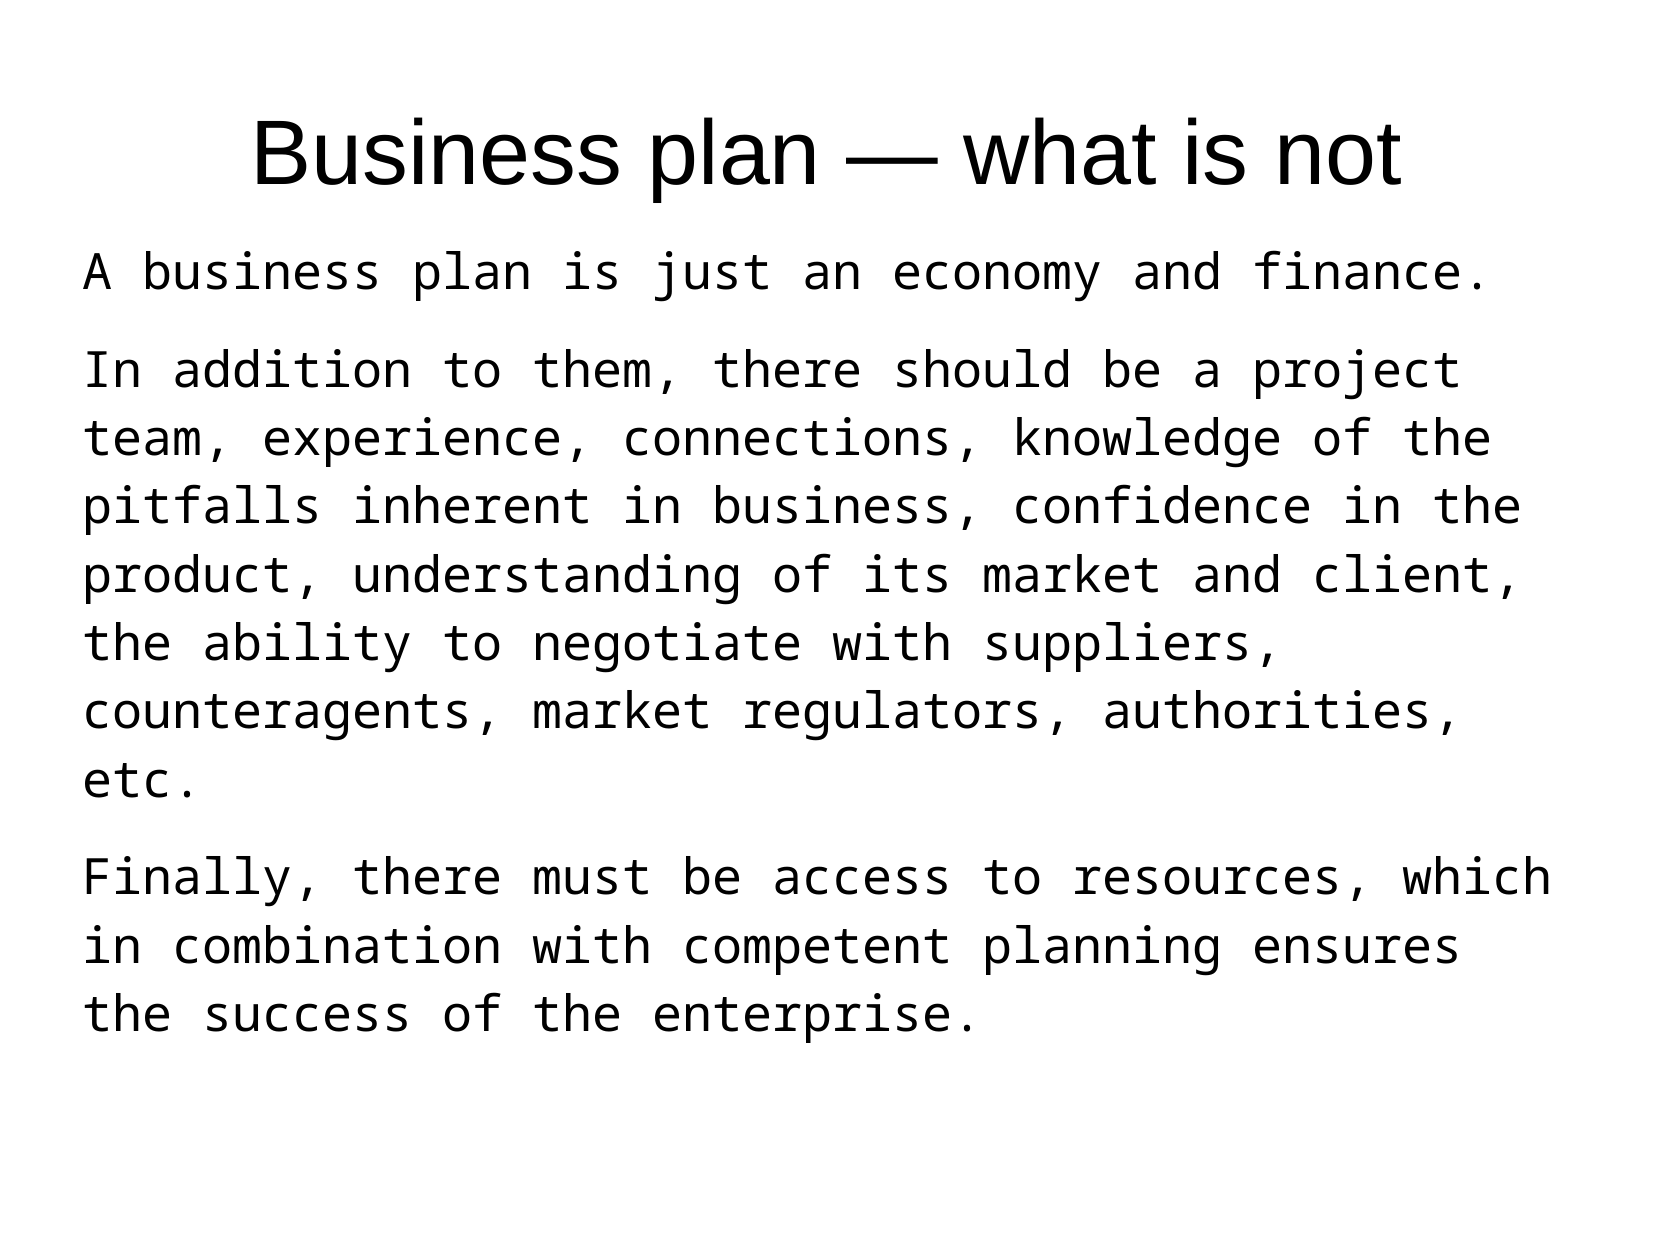

# Business plan — what is not
A business plan is just an economy and finance.
In addition to them, there should be a project team, experience, connections, knowledge of the pitfalls inherent in business, confidence in the product, understanding of its market and client, the ability to negotiate with suppliers, counteragents, market regulators, authorities, etc.
Finally, there must be access to resources, which in combination with competent planning ensures the success of the enterprise.